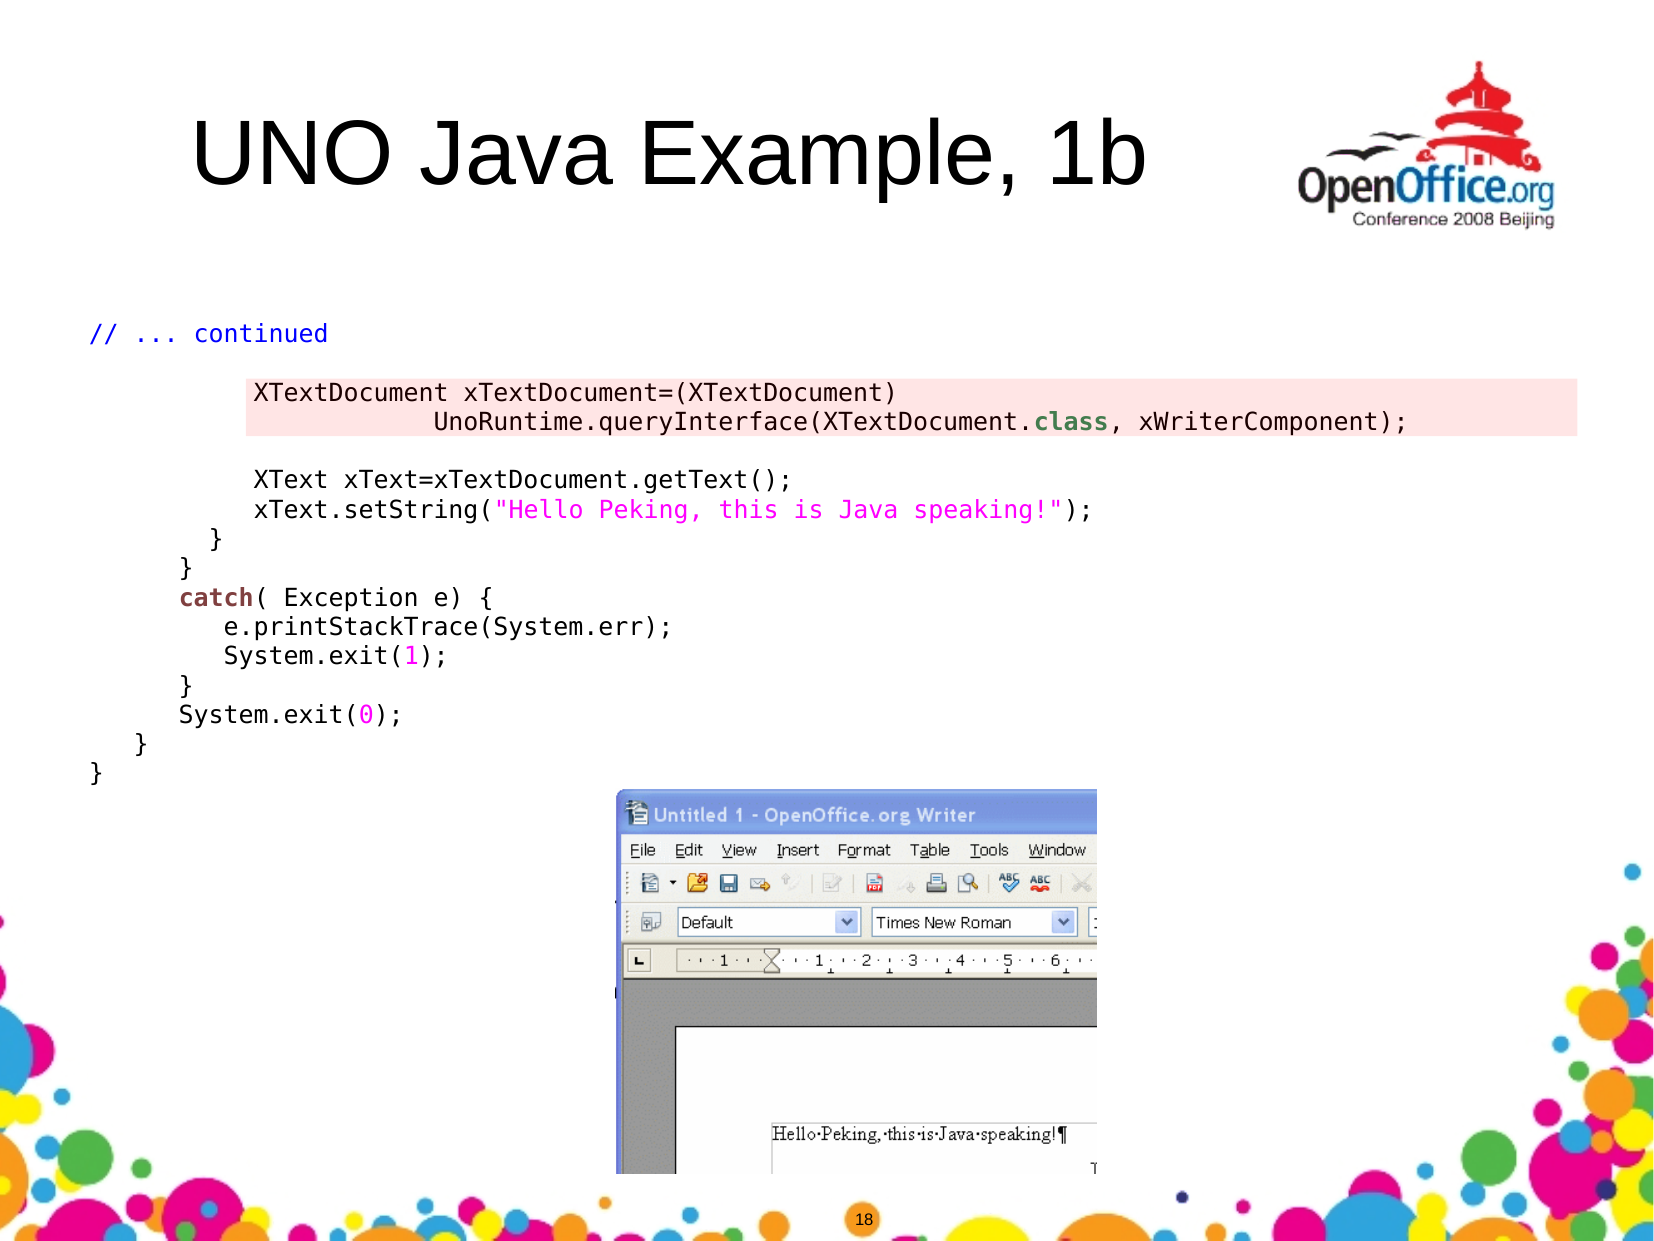

# UNO Java Example, 1b
// ... continued
 XTextDocument xTextDocument=(XTextDocument)
 UnoRuntime.queryInterface(XTextDocument.class, xWriterComponent);
 XText xText=xTextDocument.getText();
 xText.setString("Hello Peking, this is Java speaking!");
 }
 }
 catch( Exception e) {
 e.printStackTrace(System.err);
 System.exit(1);
 }
 System.exit(0);
 }
}
18